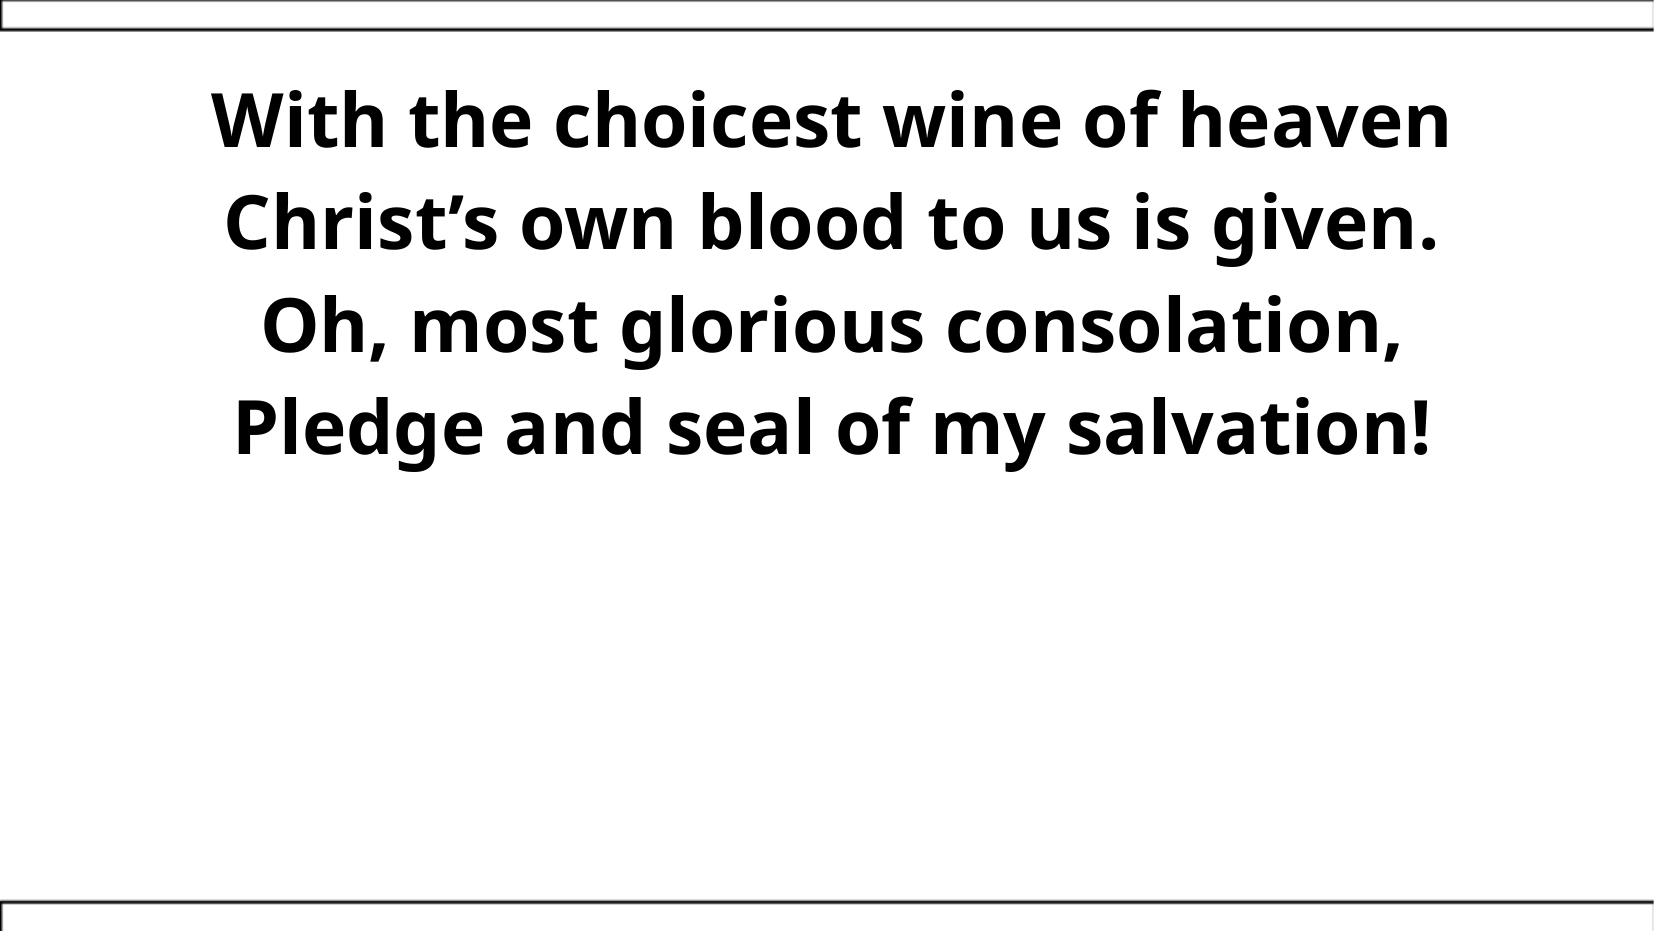

With the choicest wine of heaven
Christ’s own blood to us is given.
Oh, most glorious consolation,
Pledge and seal of my salvation!